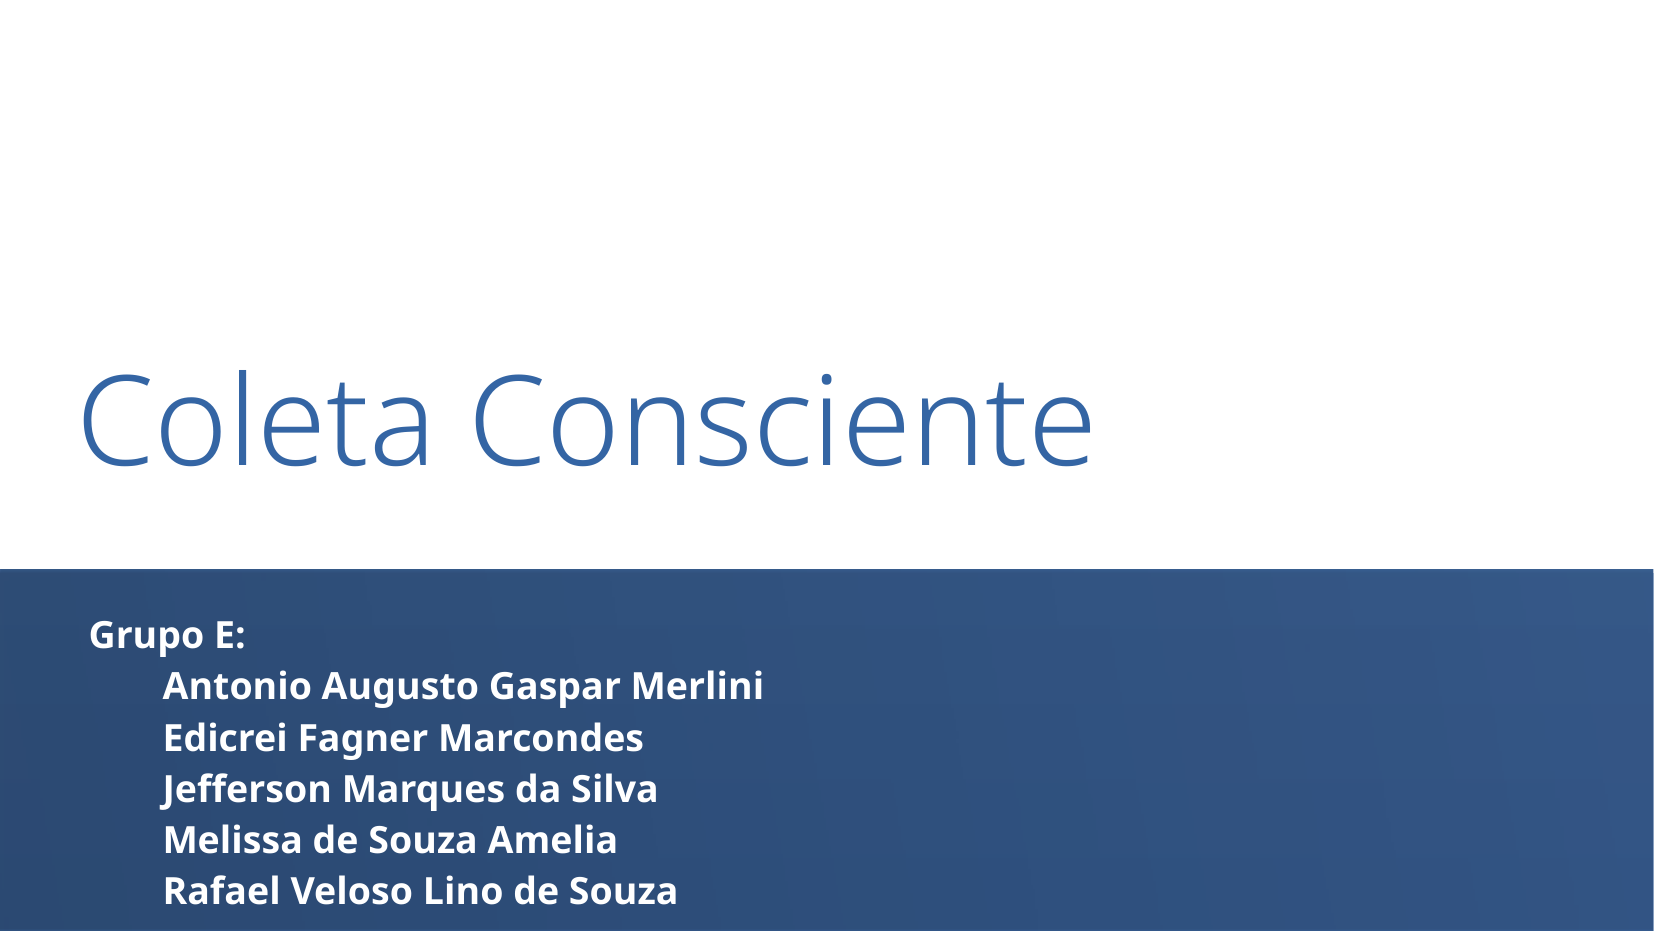

# Coleta Consciente
Grupo E:
	Antonio Augusto Gaspar Merlini
	Edicrei Fagner Marcondes
	Jefferson Marques da Silva
	Melissa de Souza Amelia
	Rafael Veloso Lino de Souza